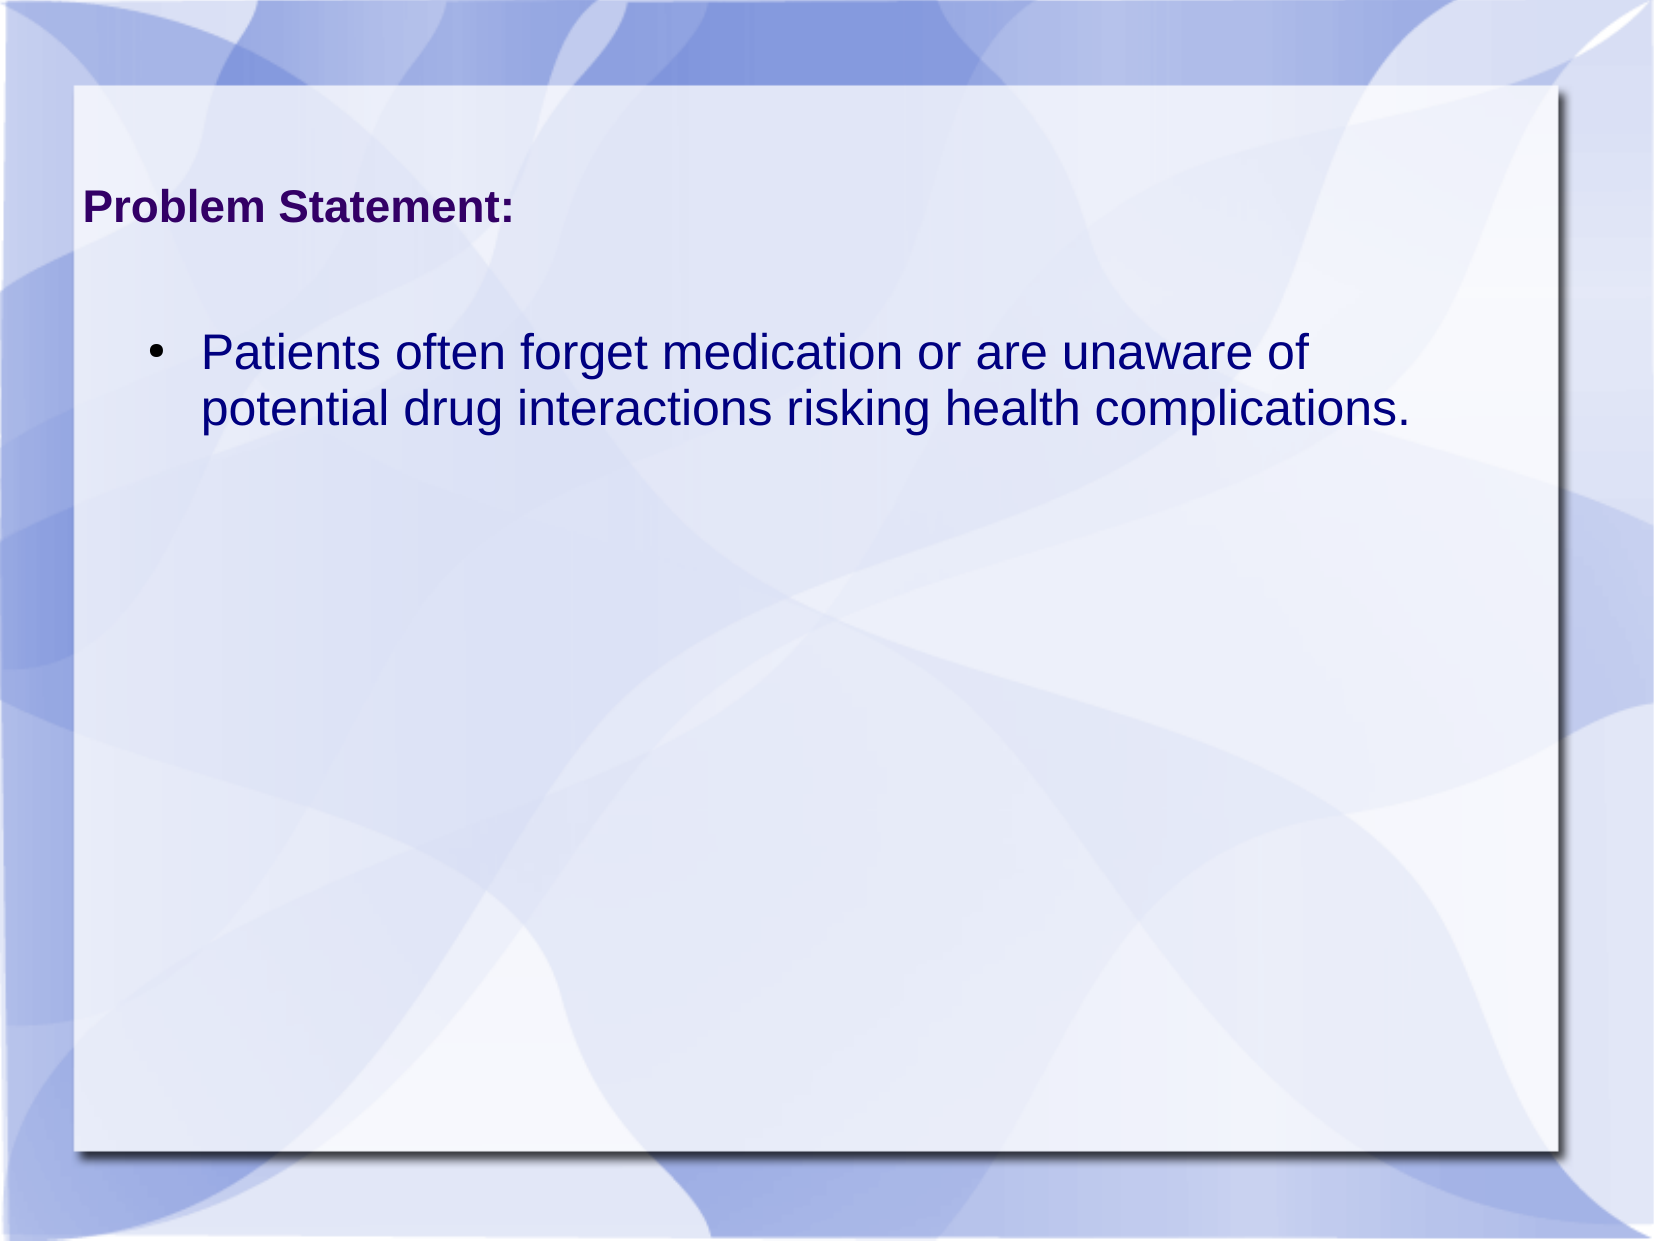

# Problem Statement:
Patients often forget medication or are unaware of potential drug interactions risking health complications.